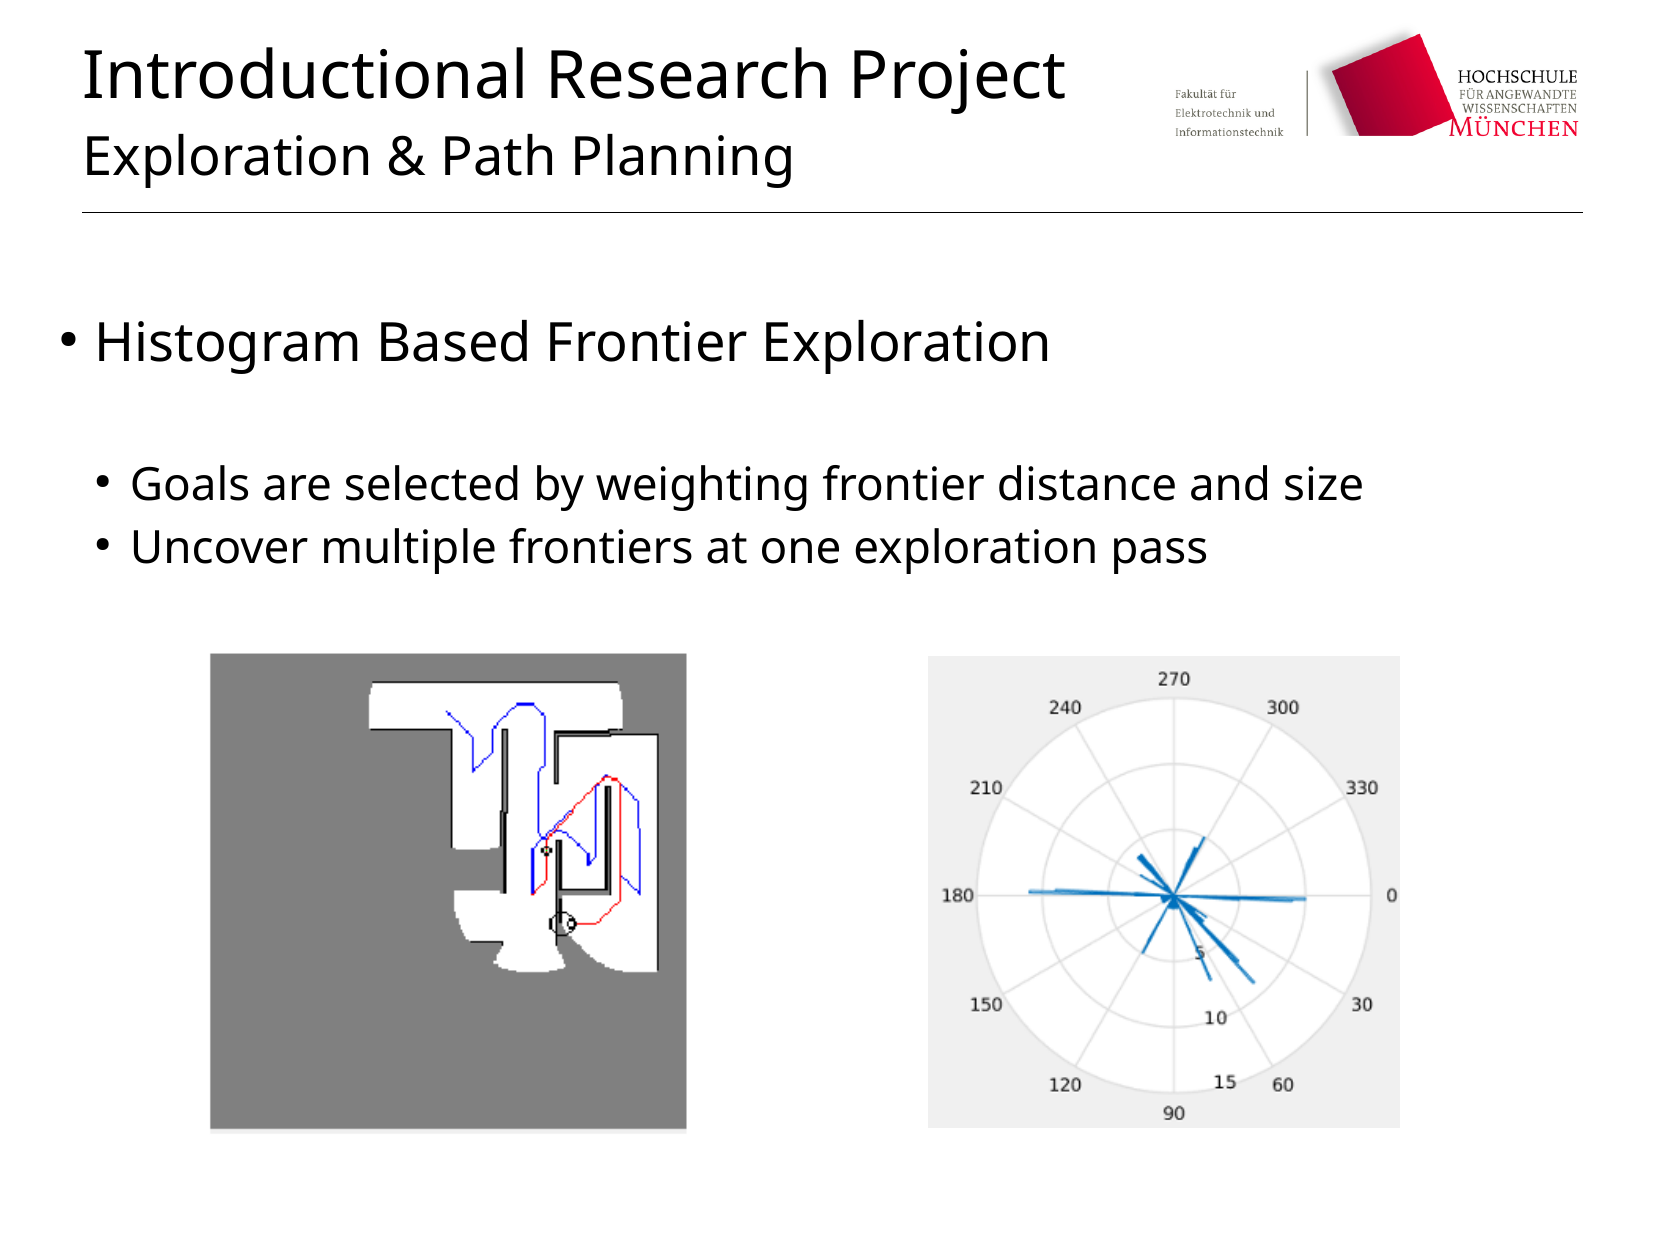

# Introductional Research Project Exploration & Path Planning
Histogram Based Frontier Exploration
Goals are selected by weighting frontier distance and size
Uncover multiple frontiers at one exploration pass